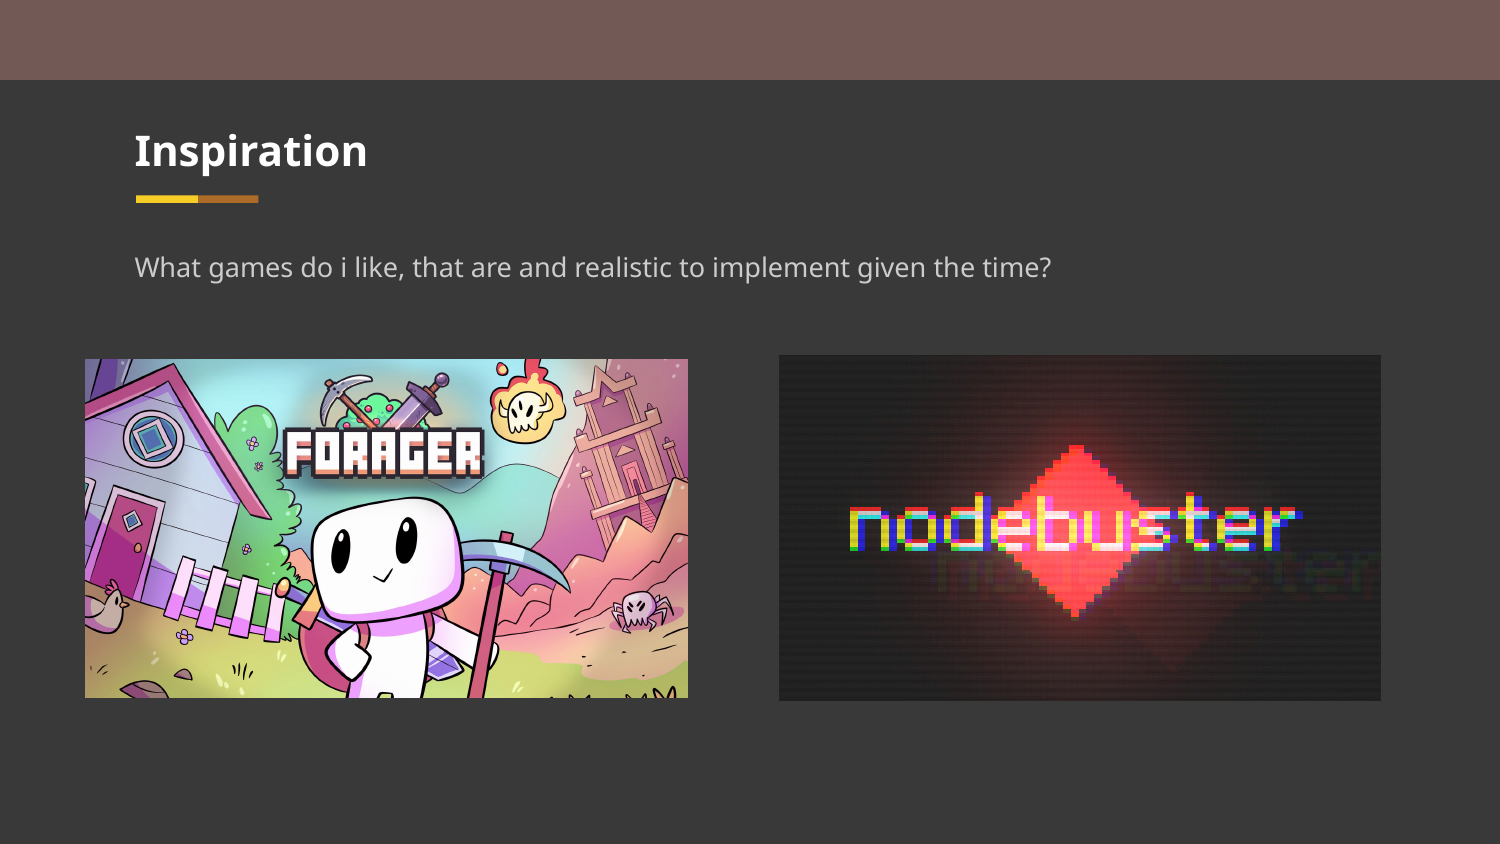

# Inspiration
What games do i like, that are and realistic to implement given the time?